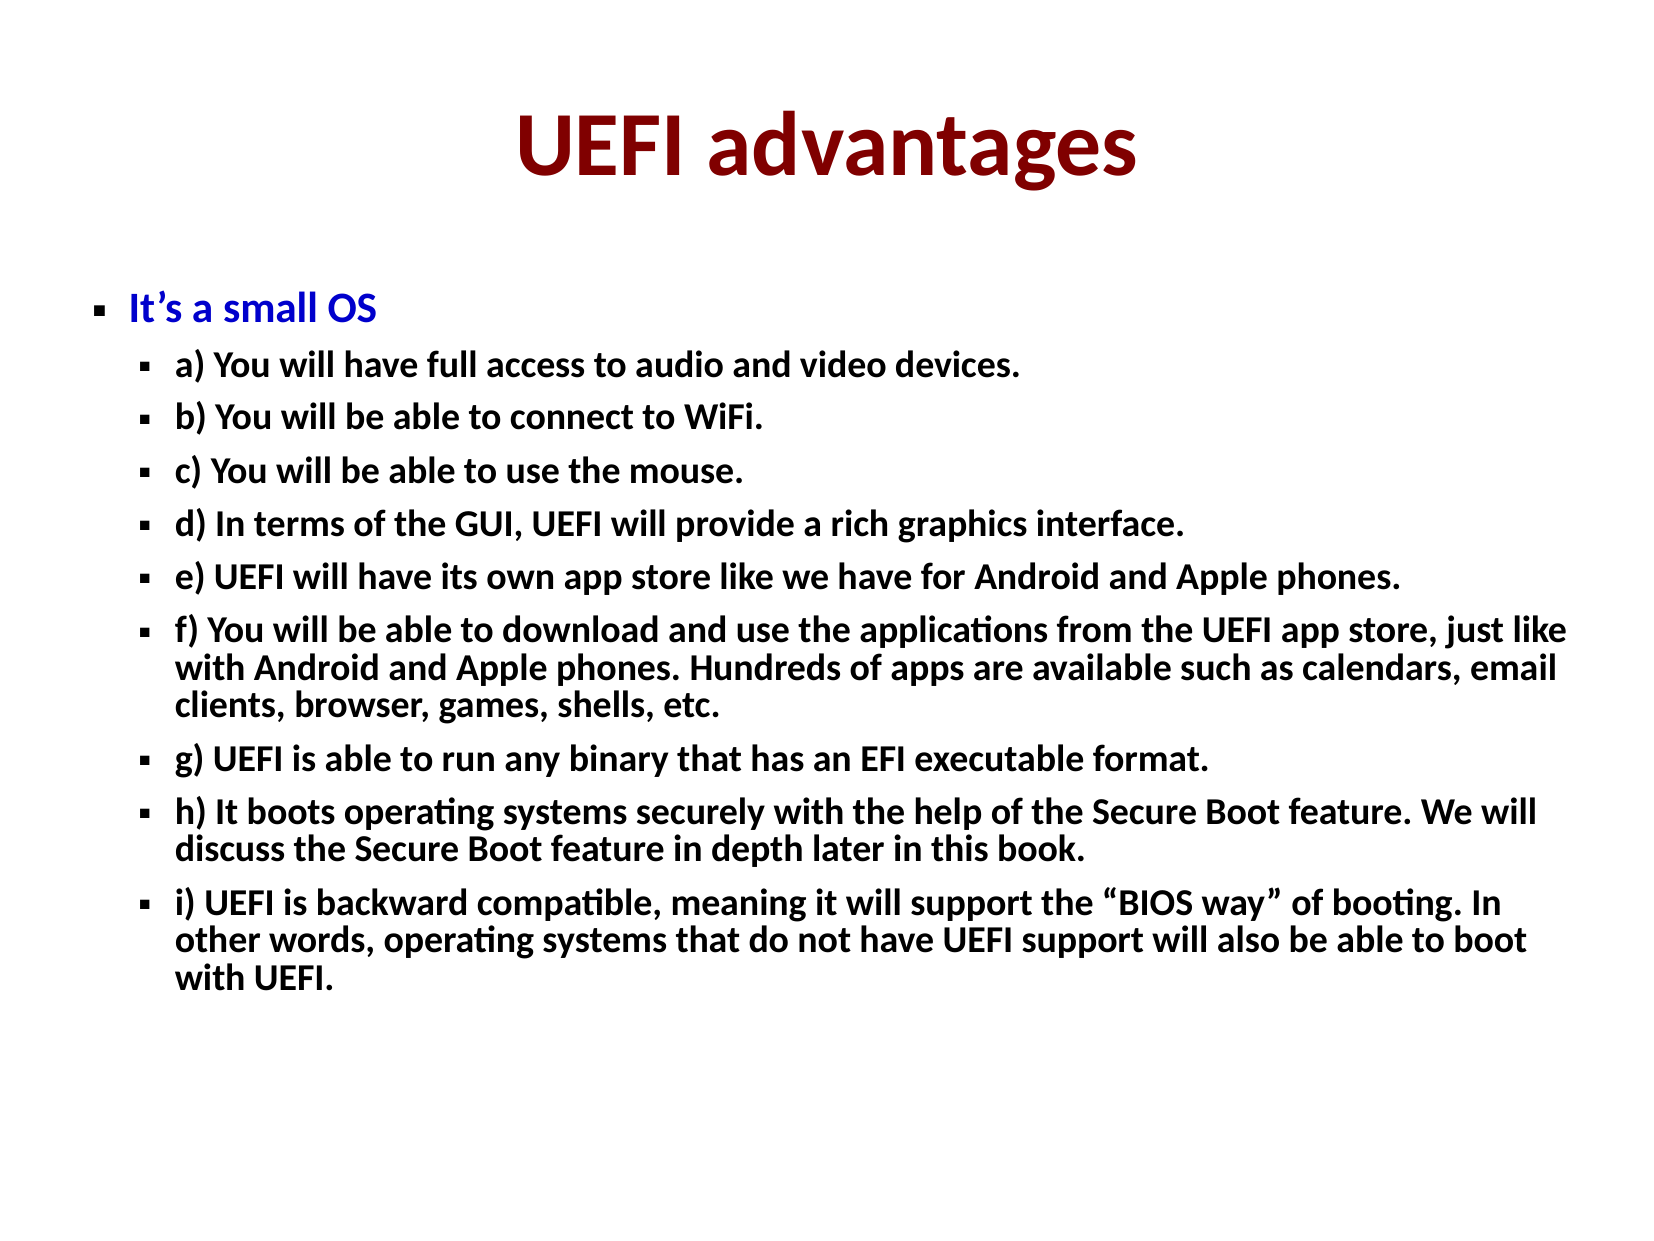

# UEFI advantages
It’s a small OS
a) You will have full access to audio and video devices.
b) You will be able to connect to WiFi.
c) You will be able to use the mouse.
d) In terms of the GUI, UEFI will provide a rich graphics interface.
e) UEFI will have its own app store like we have for Android and Apple phones.
f) You will be able to download and use the applications from the UEFI app store, just like with Android and Apple phones. Hundreds of apps are available such as calendars, email clients, browser, games, shells, etc.
g) UEFI is able to run any binary that has an EFI executable format.
h) It boots operating systems securely with the help of the Secure Boot feature. We will discuss the Secure Boot feature in depth later in this book.
i) UEFI is backward compatible, meaning it will support the “BIOS way” of booting. In other words, operating systems that do not have UEFI support will also be able to boot with UEFI.